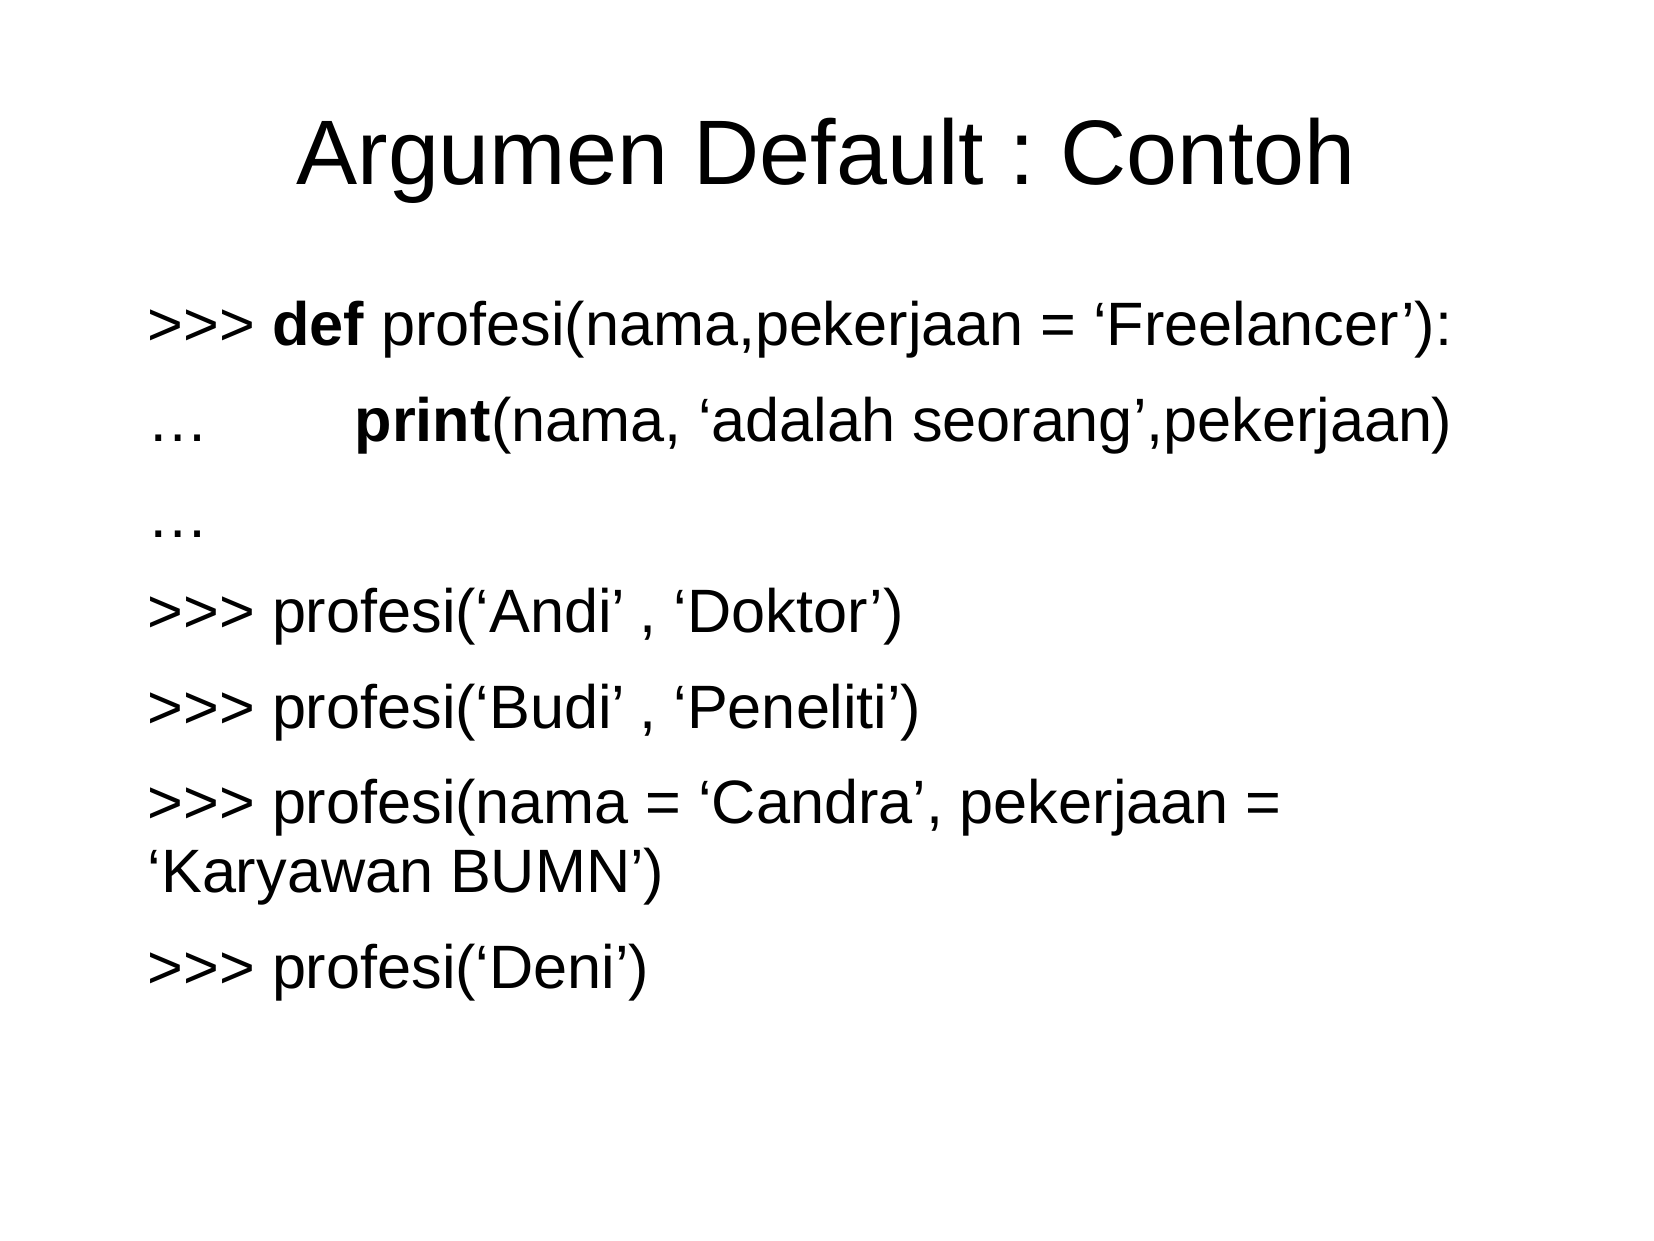

# Argumen Default : Contoh
>>> def profesi(nama,pekerjaan = ‘Freelancer’):
… 		 	print(nama, ‘adalah seorang’,pekerjaan)
…
>>> profesi(‘Andi’ , ‘Doktor’)
>>> profesi(‘Budi’ , ‘Peneliti’)
>>> profesi(nama = ‘Candra’, pekerjaan = ‘Karyawan BUMN’)
>>> profesi(‘Deni’)